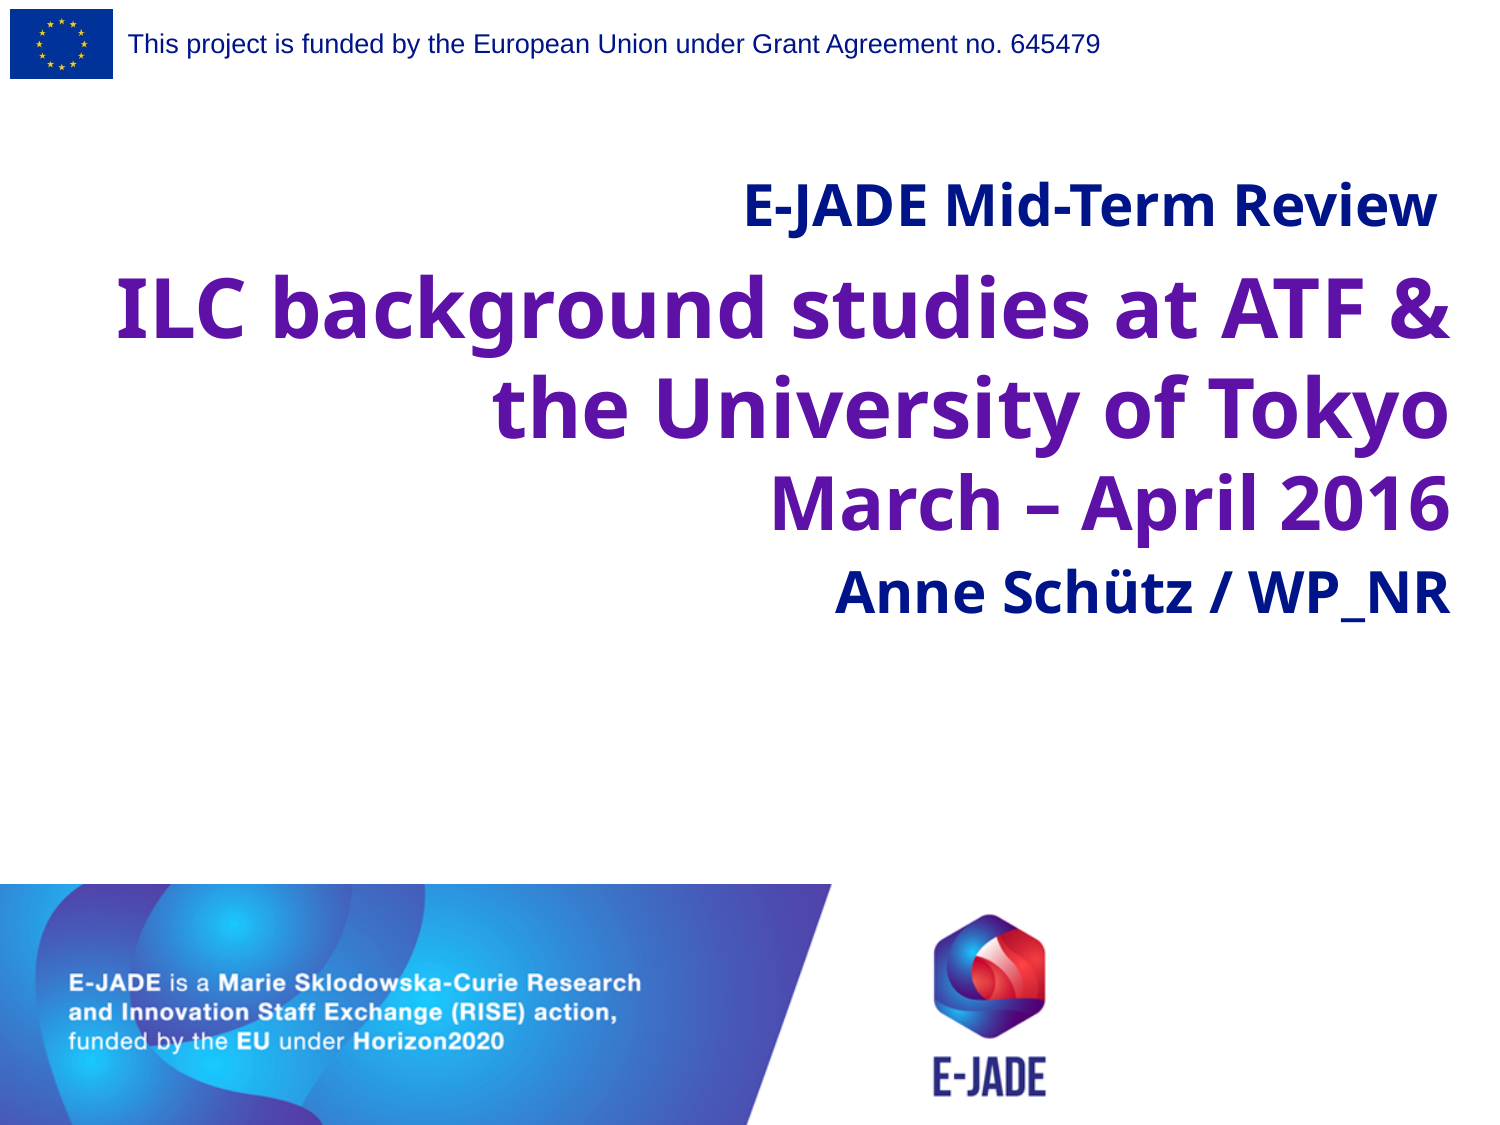

# ILC background studies at ATF & the University of Tokyo March – April 2016
Anne Schütz / WP_NR